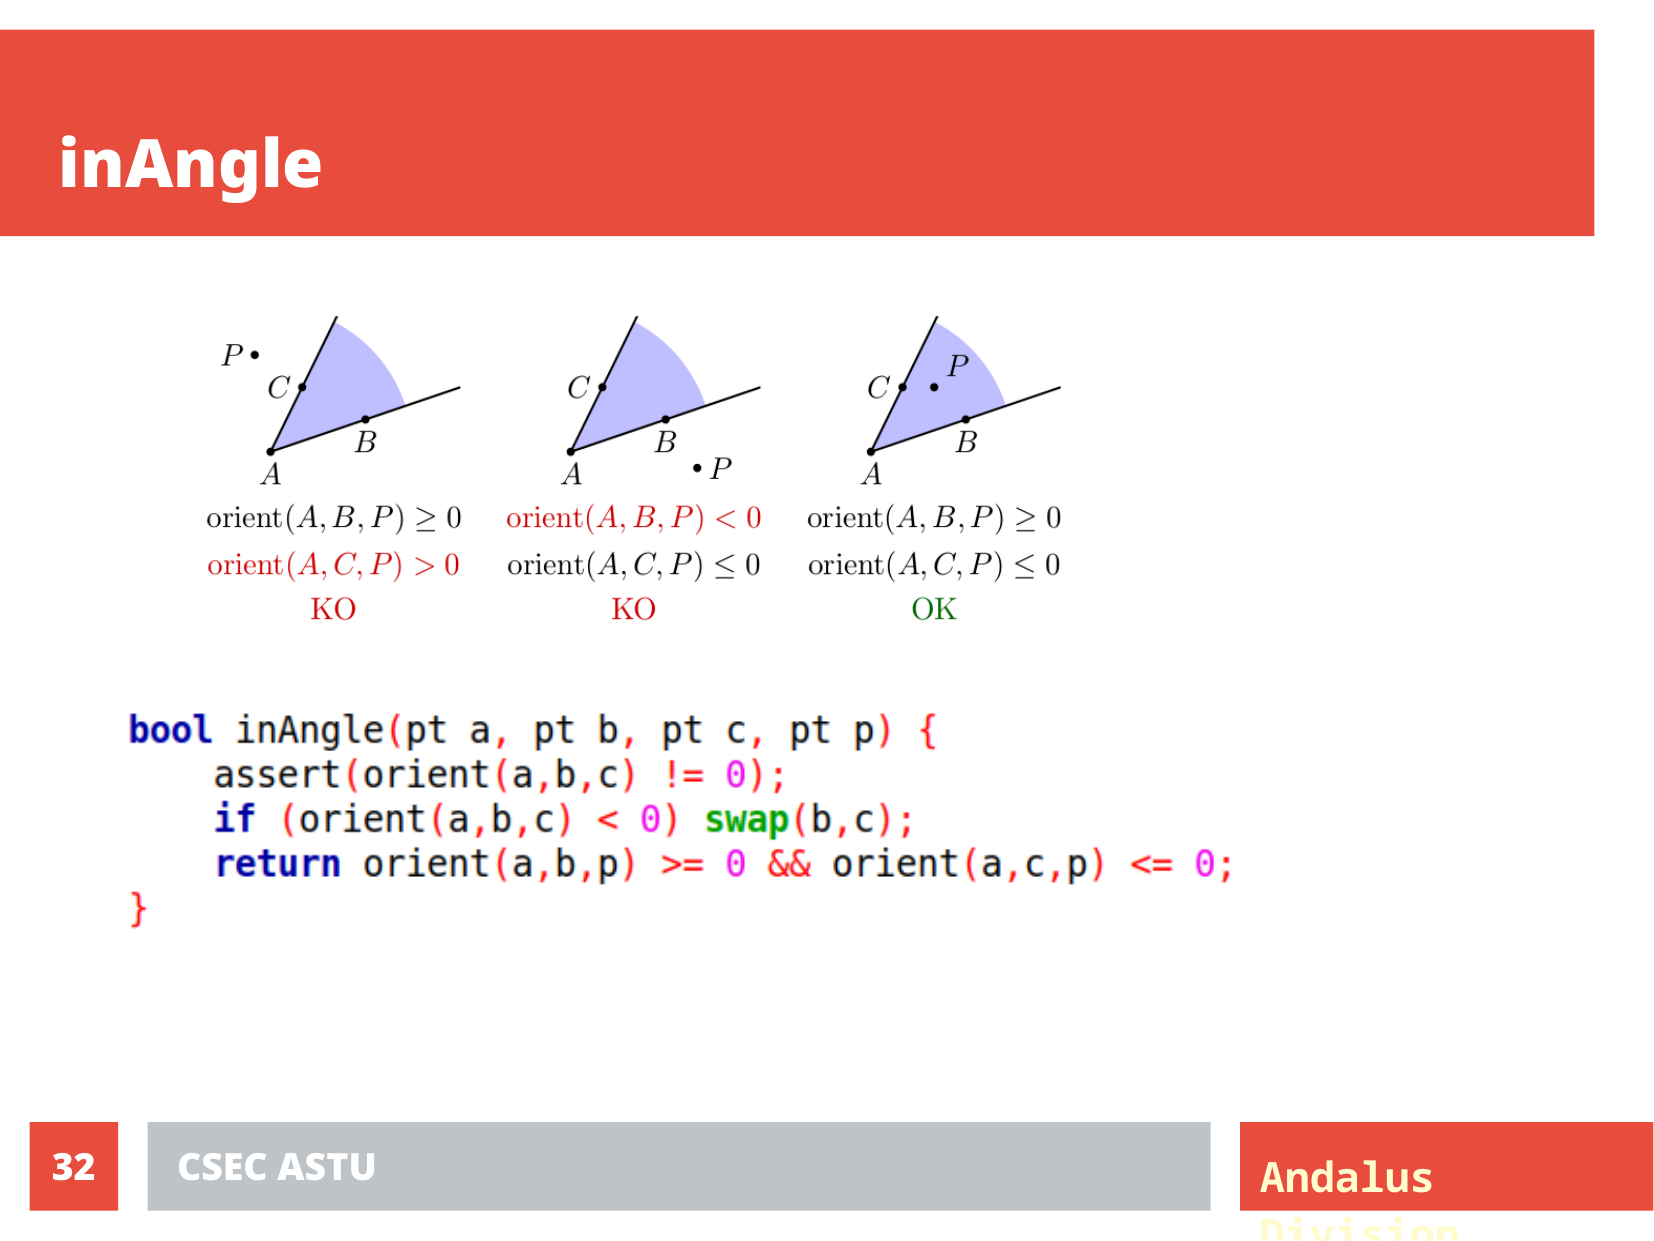

# inAngle
32
CSEC ASTU
Andalus Division